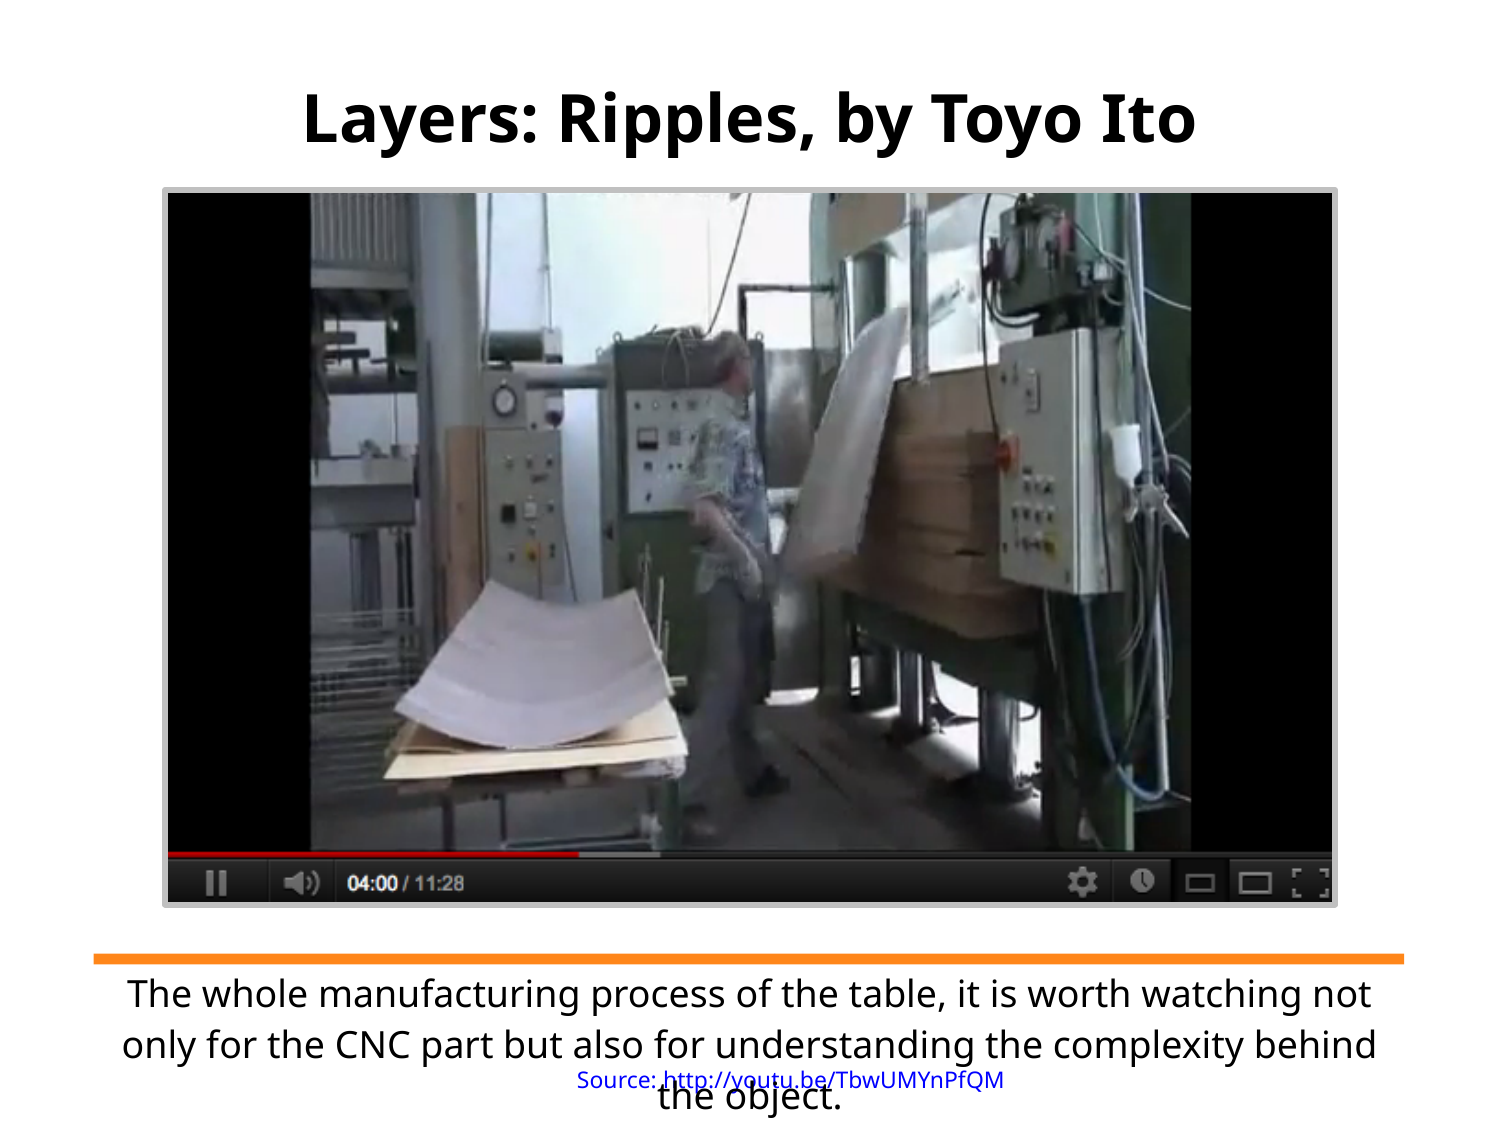

# Layers: Ripples, by Toyo Ito
The whole manufacturing process of the table, it is worth watching not only for the CNC part but also for understanding the complexity behind the object.
Source: http://youtu.be/TbwUMYnPfQM